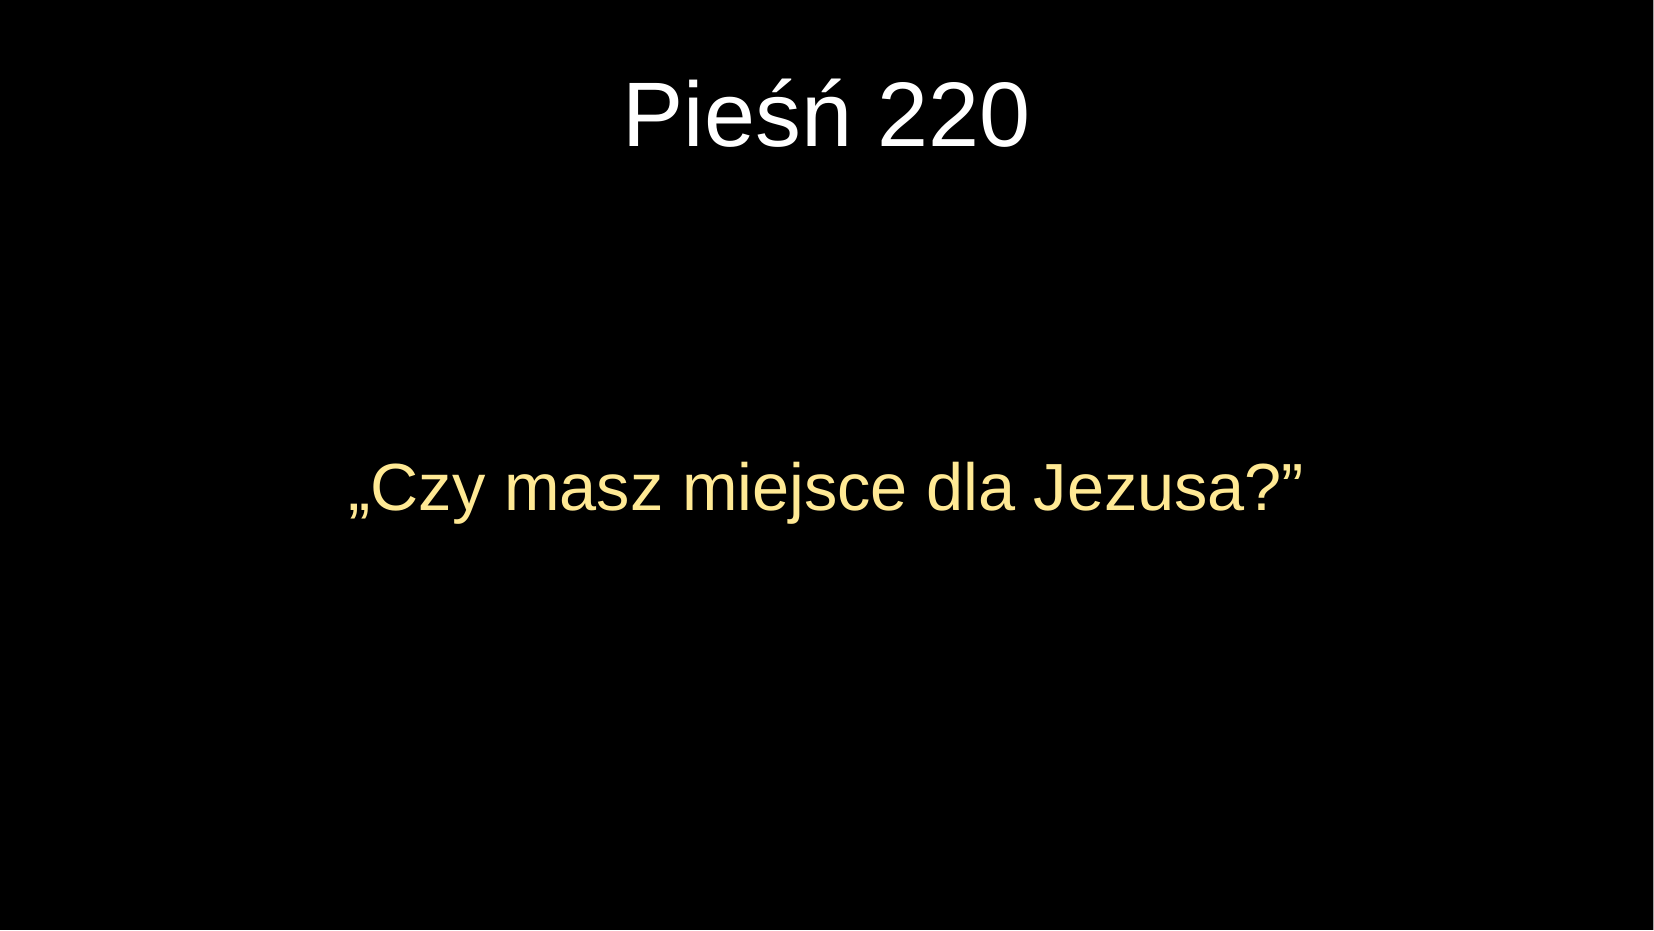

# Pieśń 220
„Czy masz miejsce dla Jezusa?”